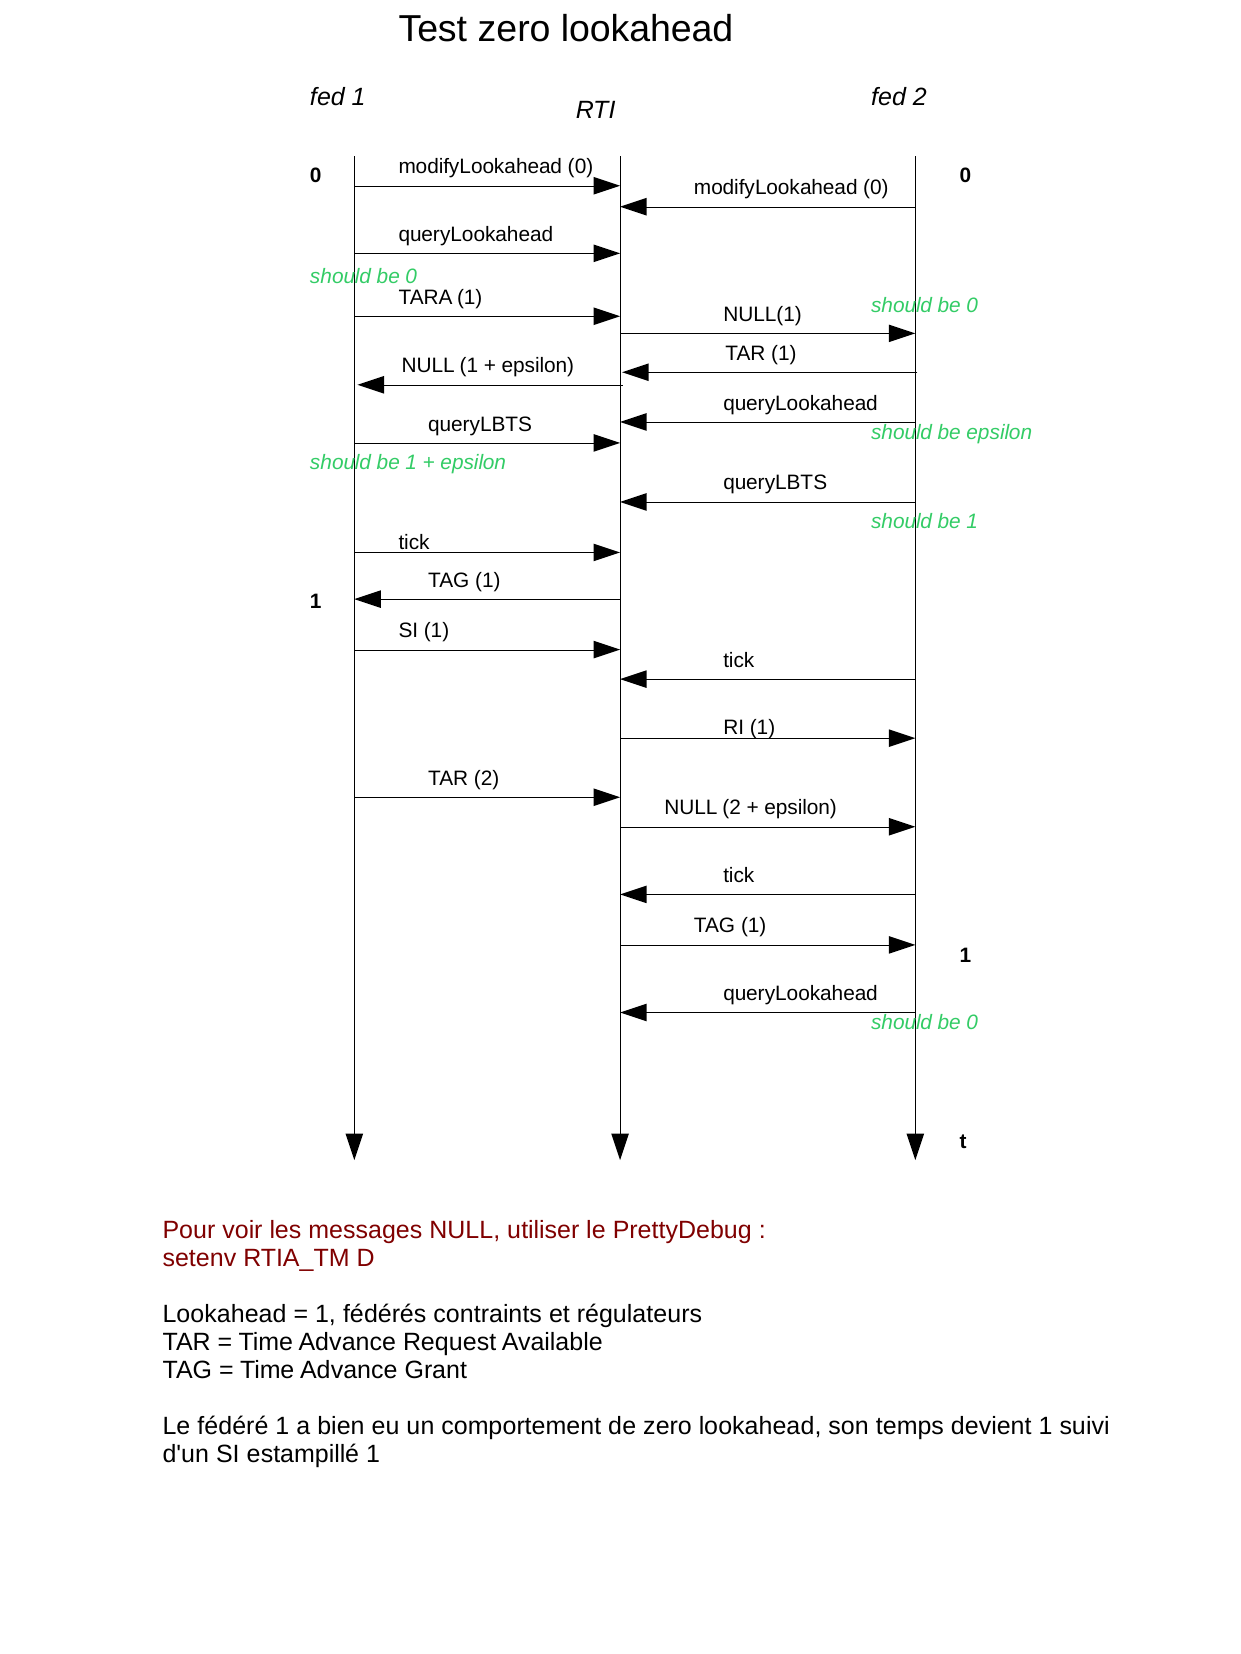

Test zero lookahead
fed 1
fed 2
RTI
modifyLookahead (0)
0
0
modifyLookahead (0)
queryLookahead
should be 0
TARA (1)
should be 0
NULL(1)
TAR (1)
NULL (1 + epsilon)
queryLookahead
queryLBTS
should be epsilon
should be 1 + epsilon
queryLBTS
should be 1
tick
TAG (1)
1
SI (1)
tick
RI (1)
TAR (2)
NULL (2 + epsilon)
tick
TAG (1)
1
queryLookahead
should be 0
t
Pour voir les messages NULL, utiliser le PrettyDebug :
setenv RTIA_TM D
Lookahead = 1, fédérés contraints et régulateurs
TAR = Time Advance Request Available
TAG = Time Advance Grant
Le fédéré 1 a bien eu un comportement de zero lookahead, son temps devient 1 suivi d'un SI estampillé 1